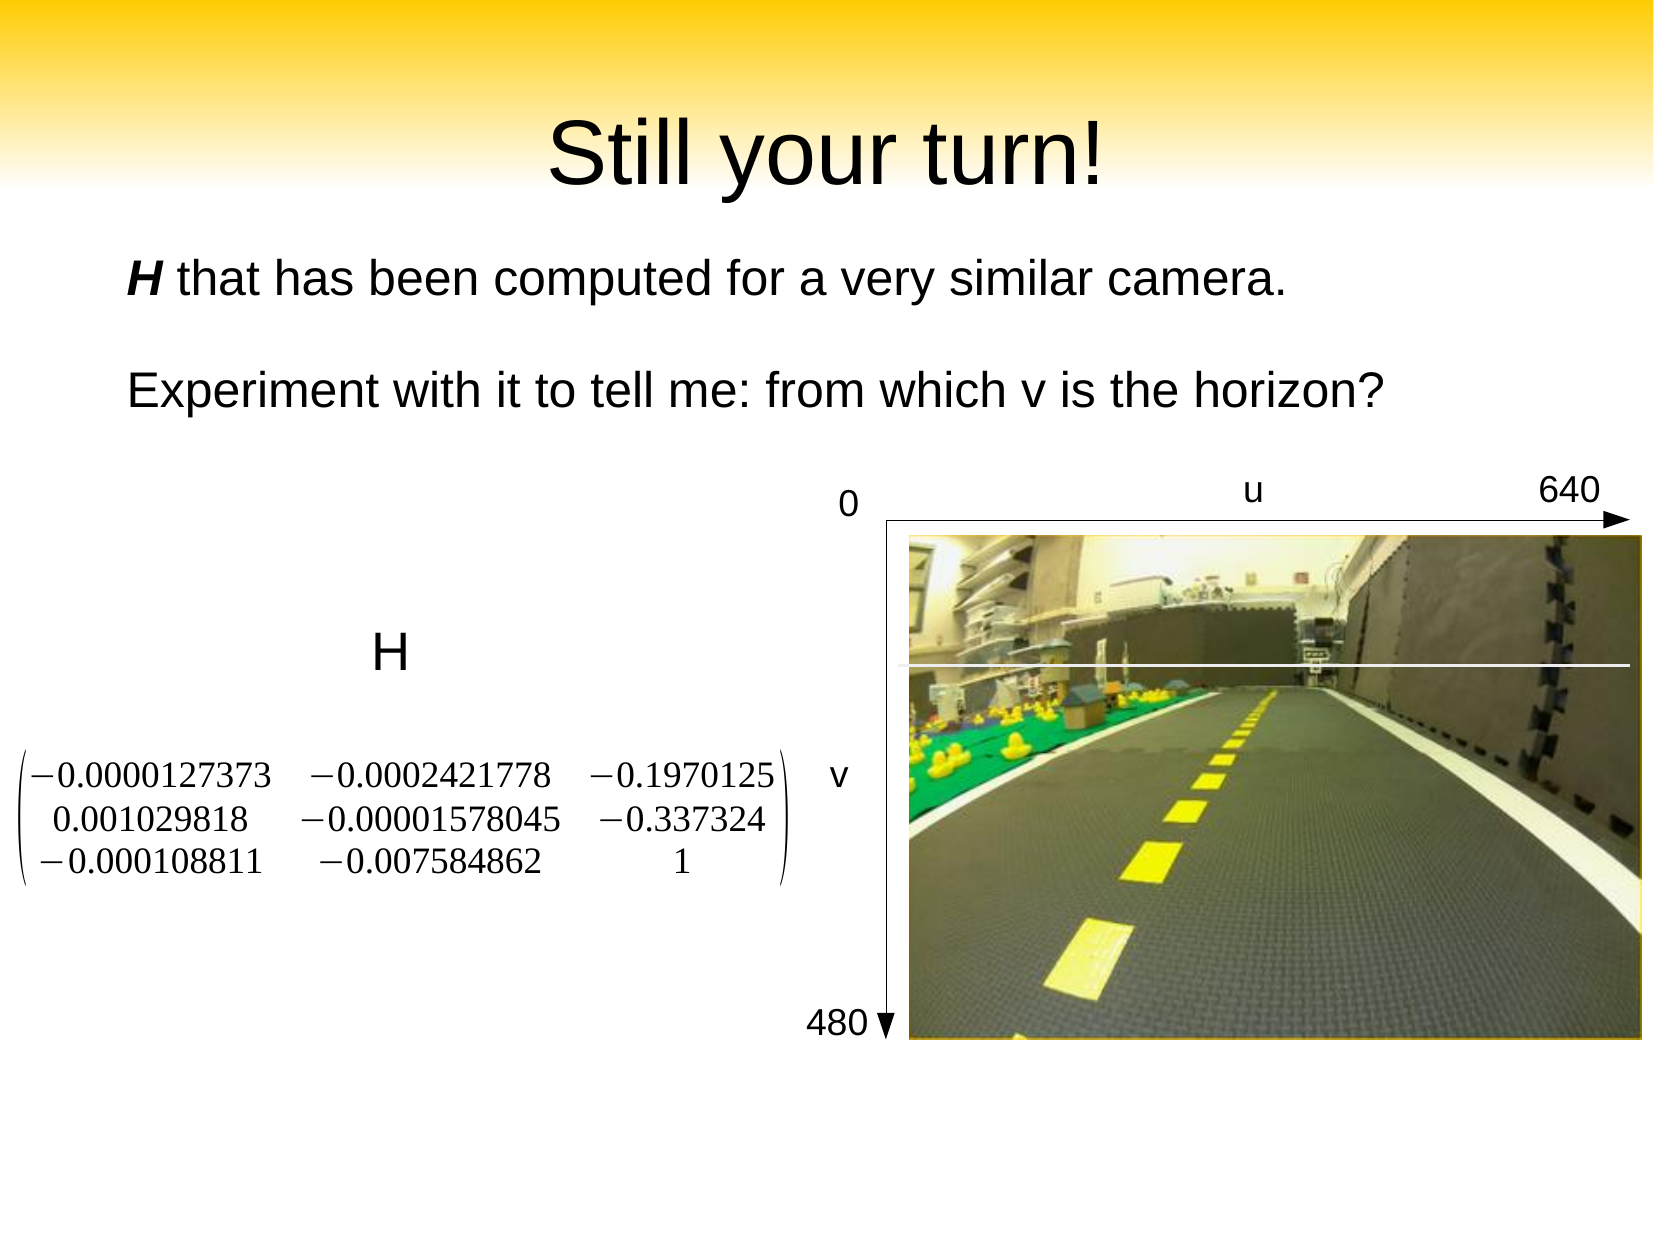

# Still your turn!
H that has been computed for a very similar camera.
Experiment with it to tell me: from which v is the horizon?
u
640
0
H
v
480